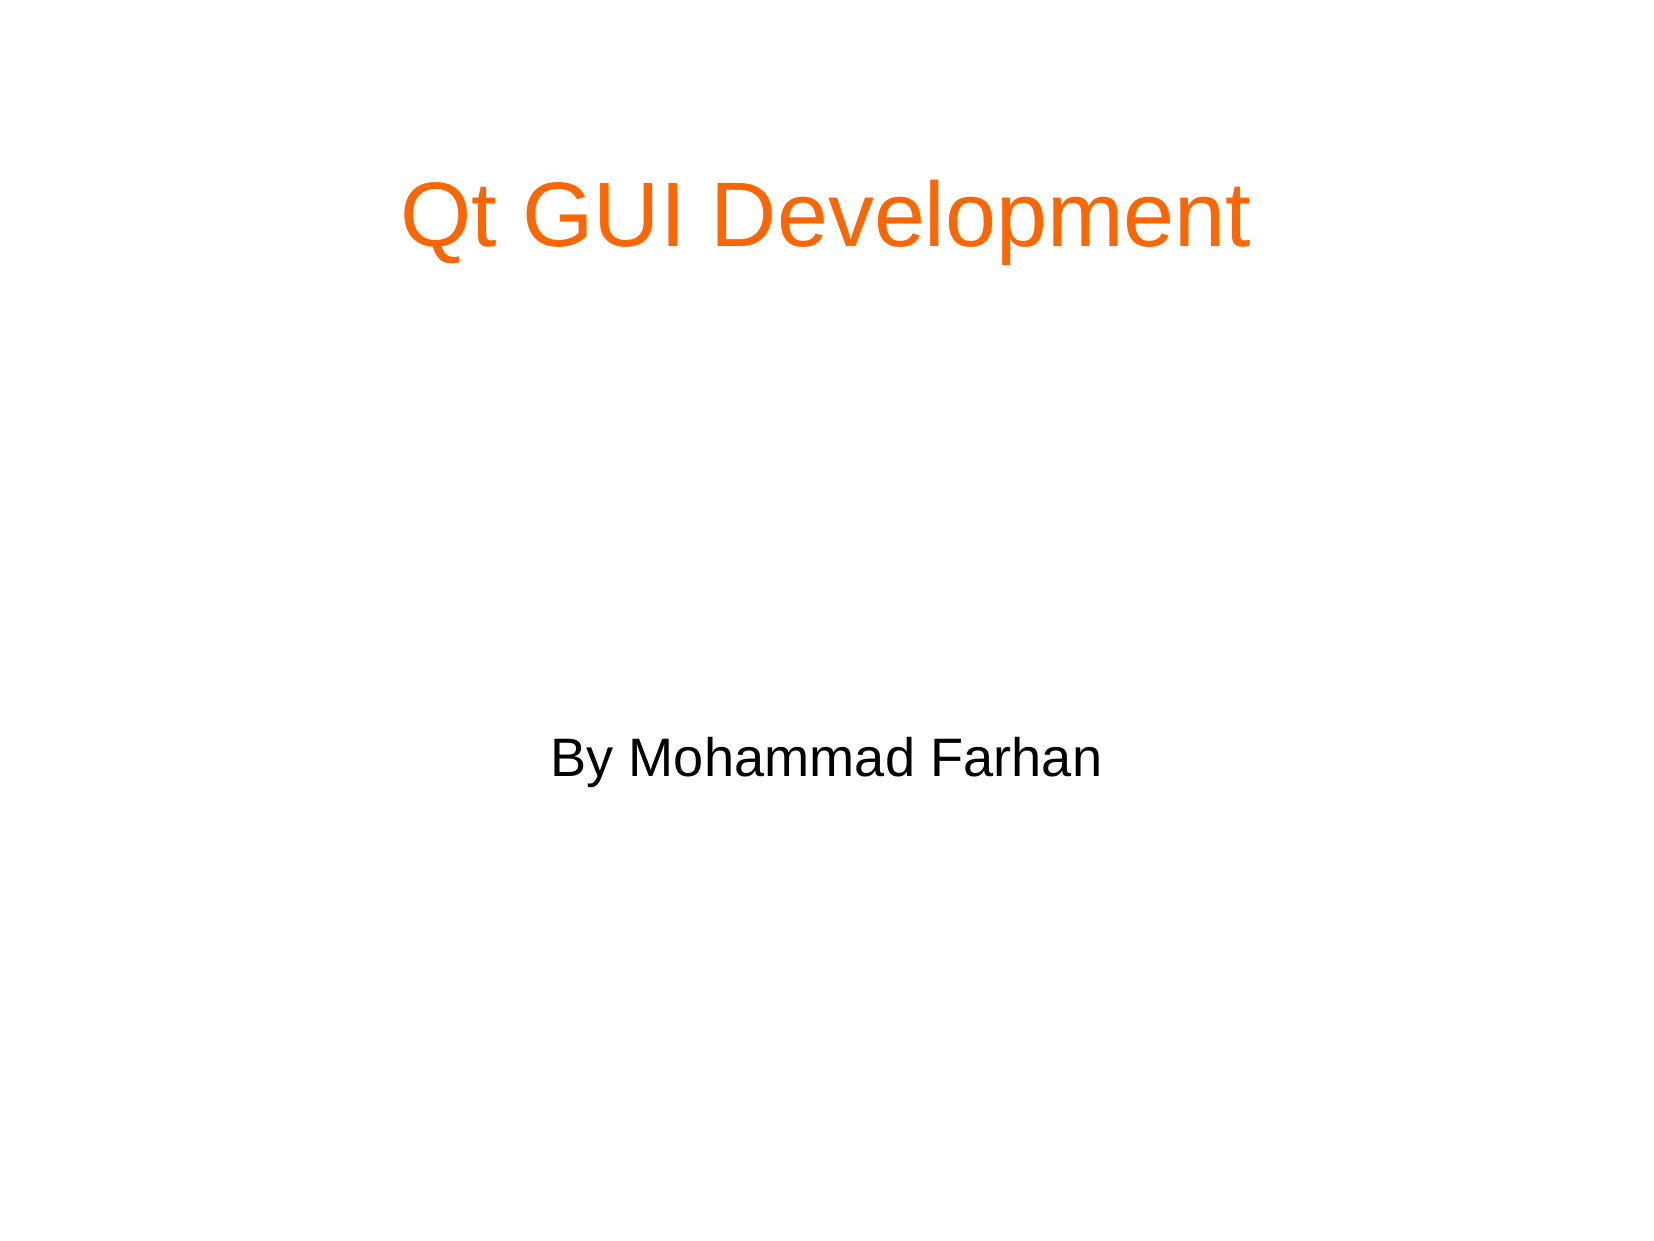

# Qt GUI Development
By Mohammad Farhan